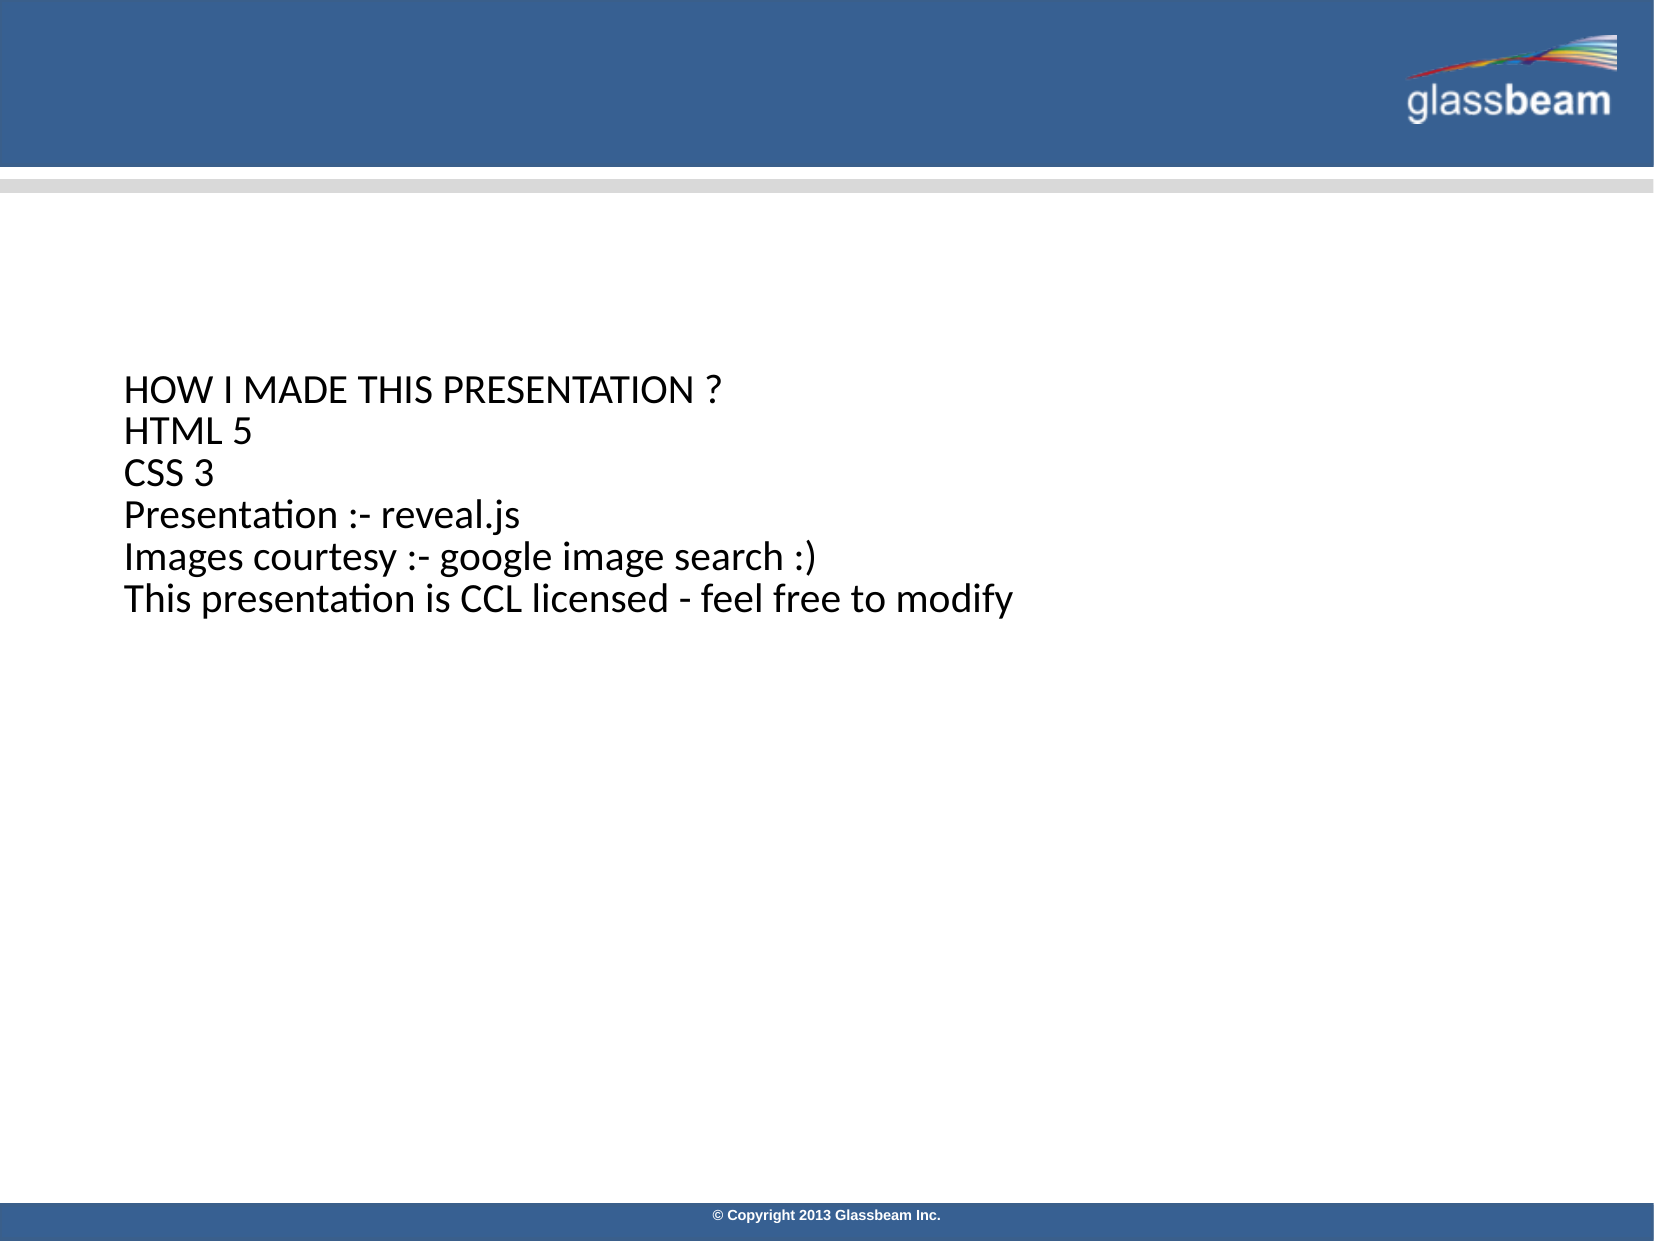

# HOW I MADE THIS PRESENTATION ? HTML 5 CSS 3 Presentation :- reveal.js Images courtesy :- google image search :) This presentation is CCL licensed - feel free to modify